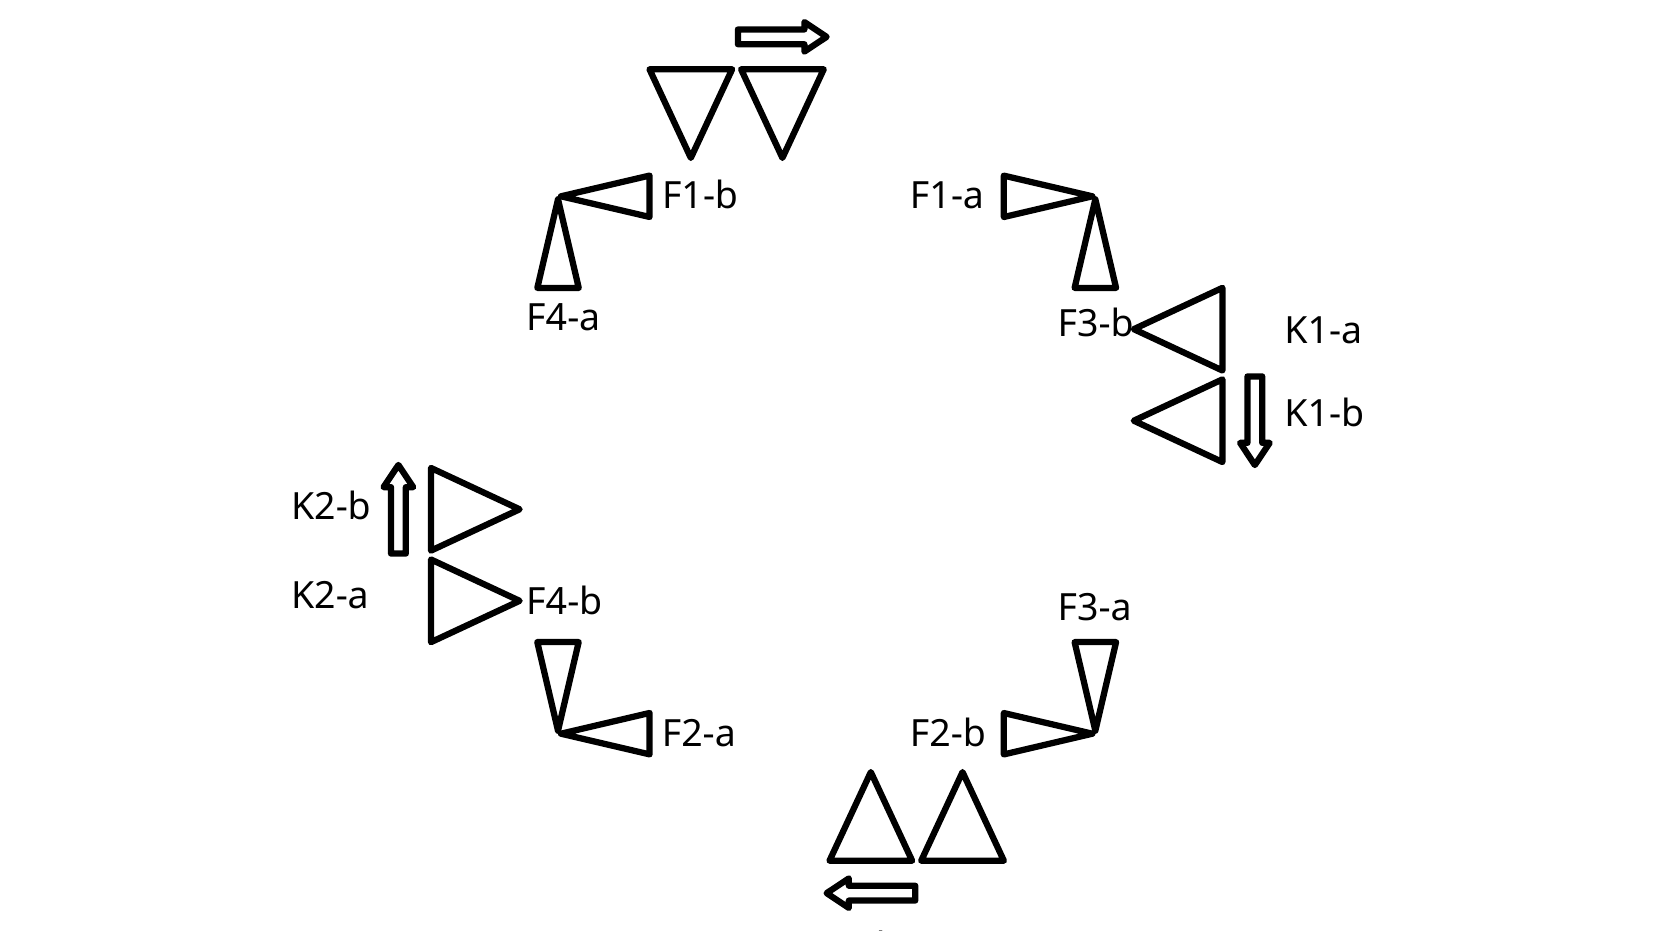

K4-a
K4-b
F1-b
F1-a
F4-a
F3-b
K1-a
K1-b
K2-b
K2-a
F4-b
F3-a
F2-a
F2-b
K3-b
K3-a